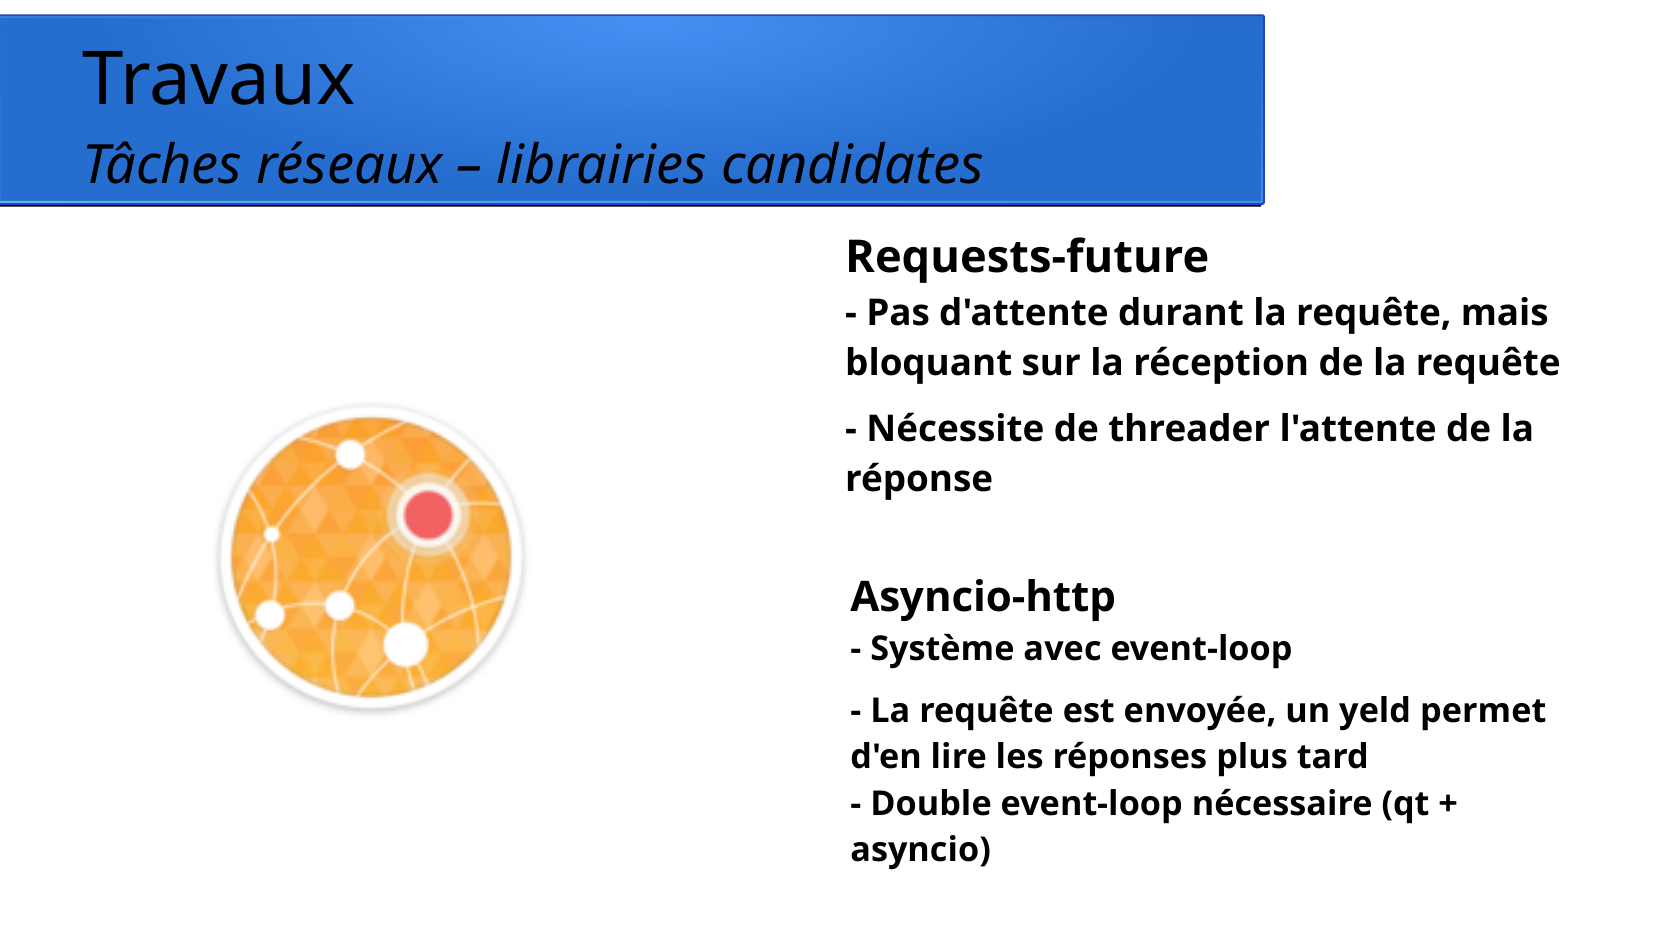

Travaux
Tâches réseaux – librairies candidates
# Requests-future - Pas d'attente durant la requête, mais bloquant sur la réception de la requête
- Nécessite de threader l'attente de la réponse
Asyncio-http
- Système avec event-loop
- La requête est envoyée, un yeld permet d'en lire les réponses plus tard
- Double event-loop nécessaire (qt + asyncio)